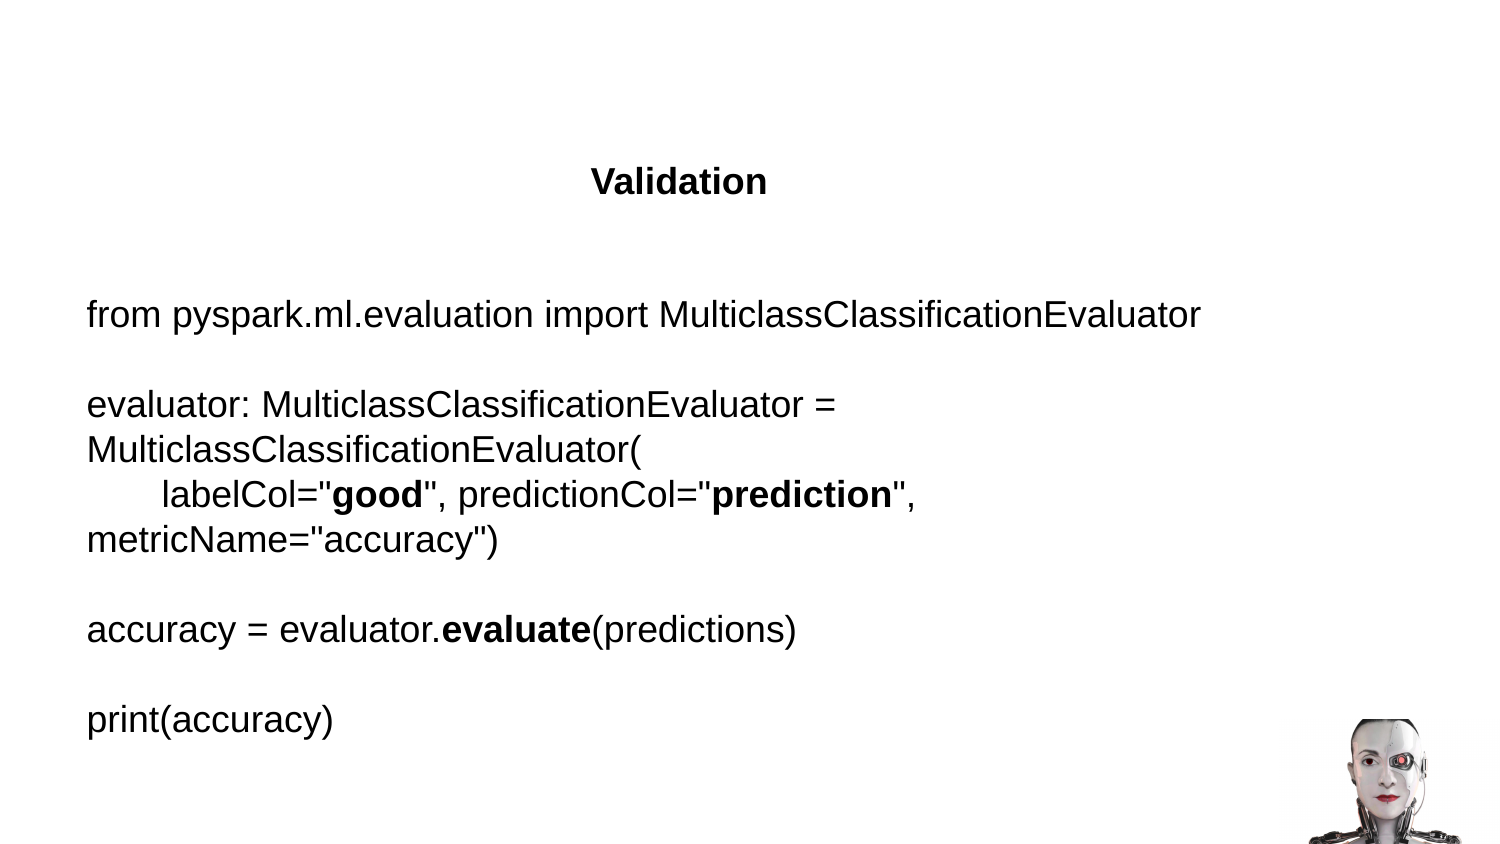

Validation
from pyspark.ml.evaluation import MulticlassClassificationEvaluator
evaluator: MulticlassClassificationEvaluator = MulticlassClassificationEvaluator(
	labelCol="good", predictionCol="prediction", metricName="accuracy")
accuracy = evaluator.evaluate(predictions)
print(accuracy)